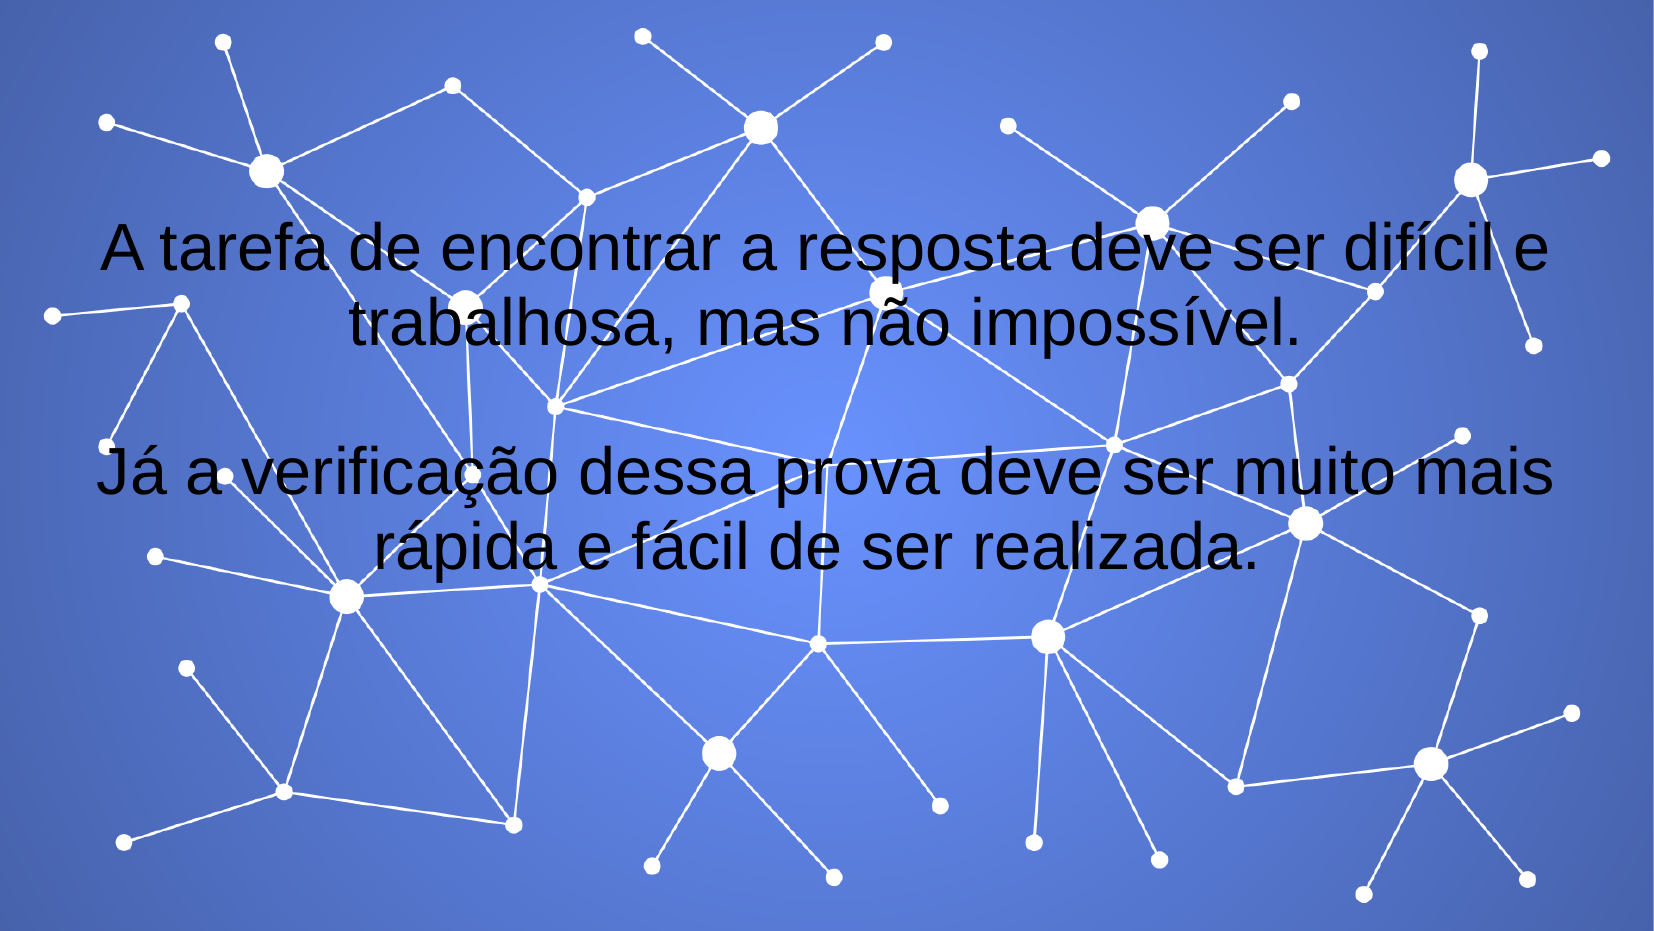

# A tarefa de encontrar a resposta deve ser difícil e trabalhosa, mas não impossível.
Já a verificação dessa prova deve ser muito mais rápida e fácil de ser realizada.